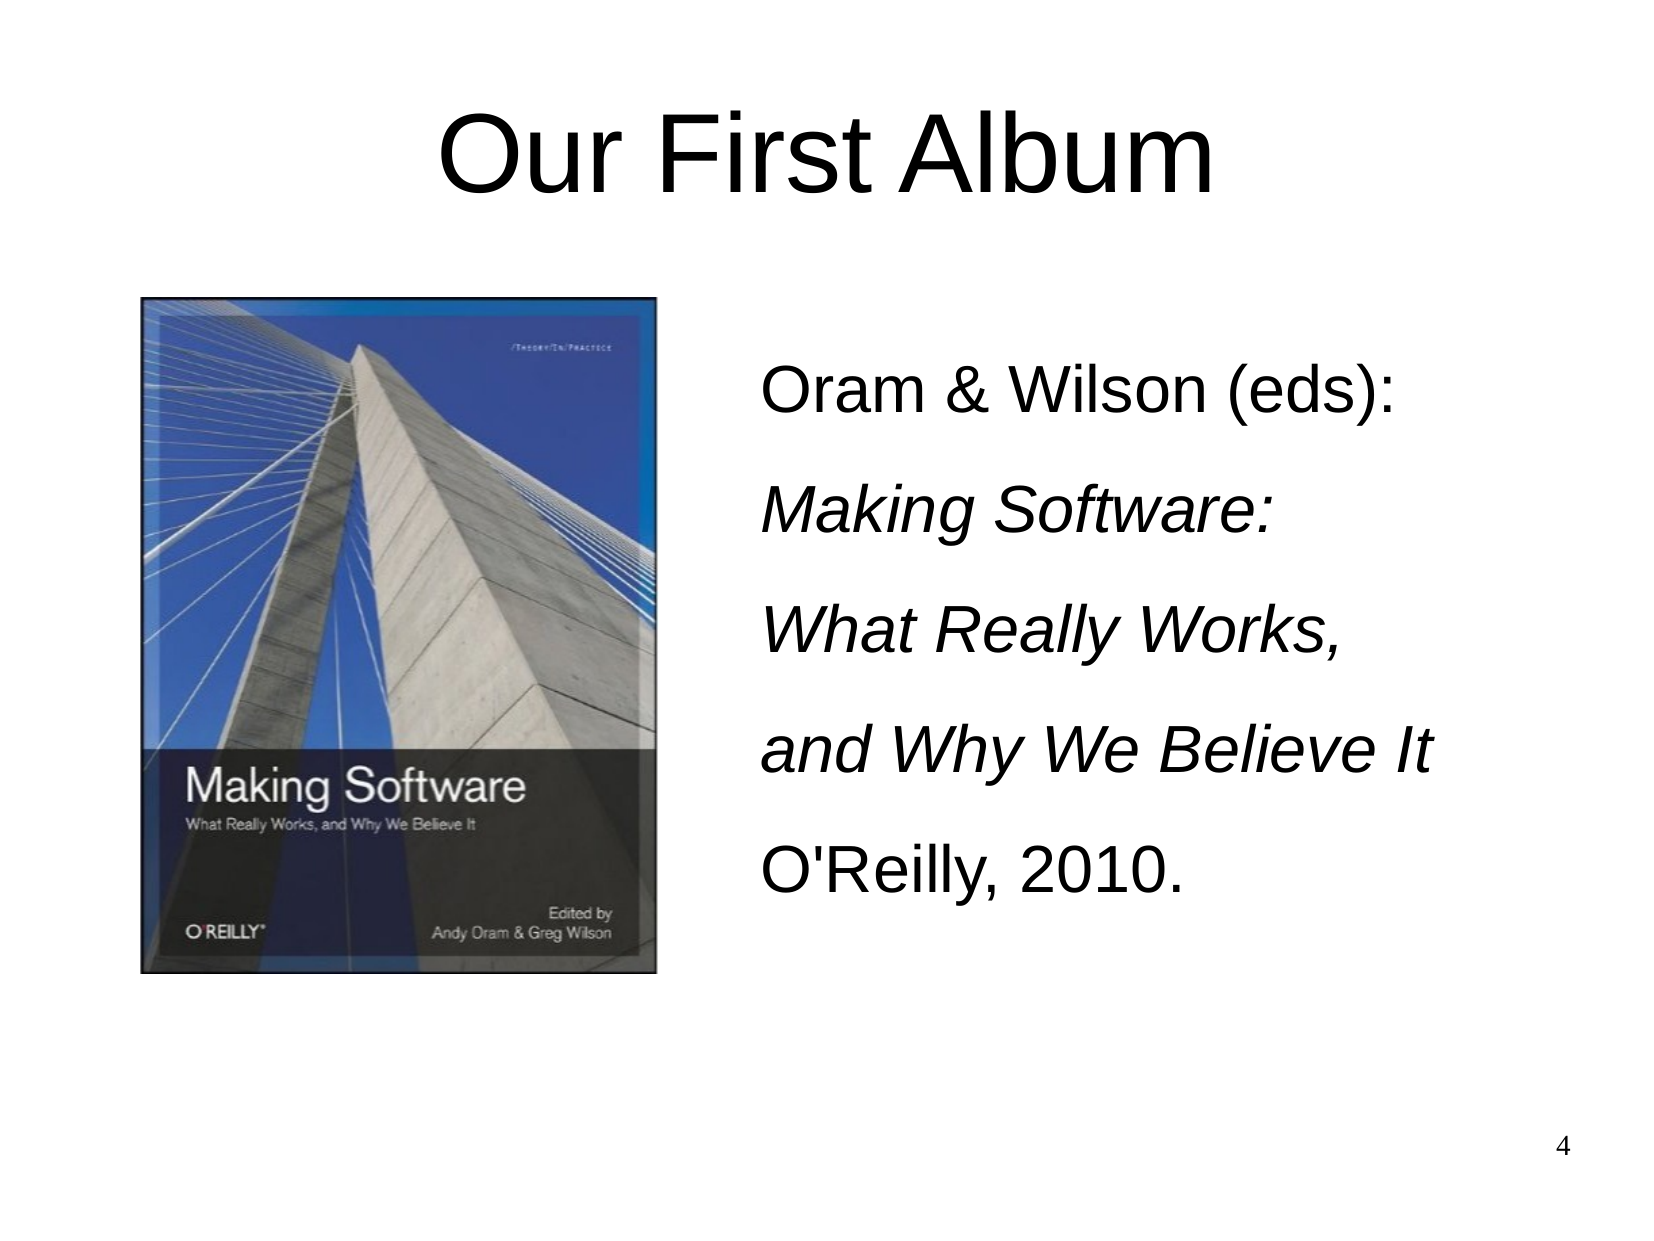

# Our First Album
Oram & Wilson (eds):
Making Software:
What Really Works,
and Why We Believe It
O'Reilly, 2010.
4